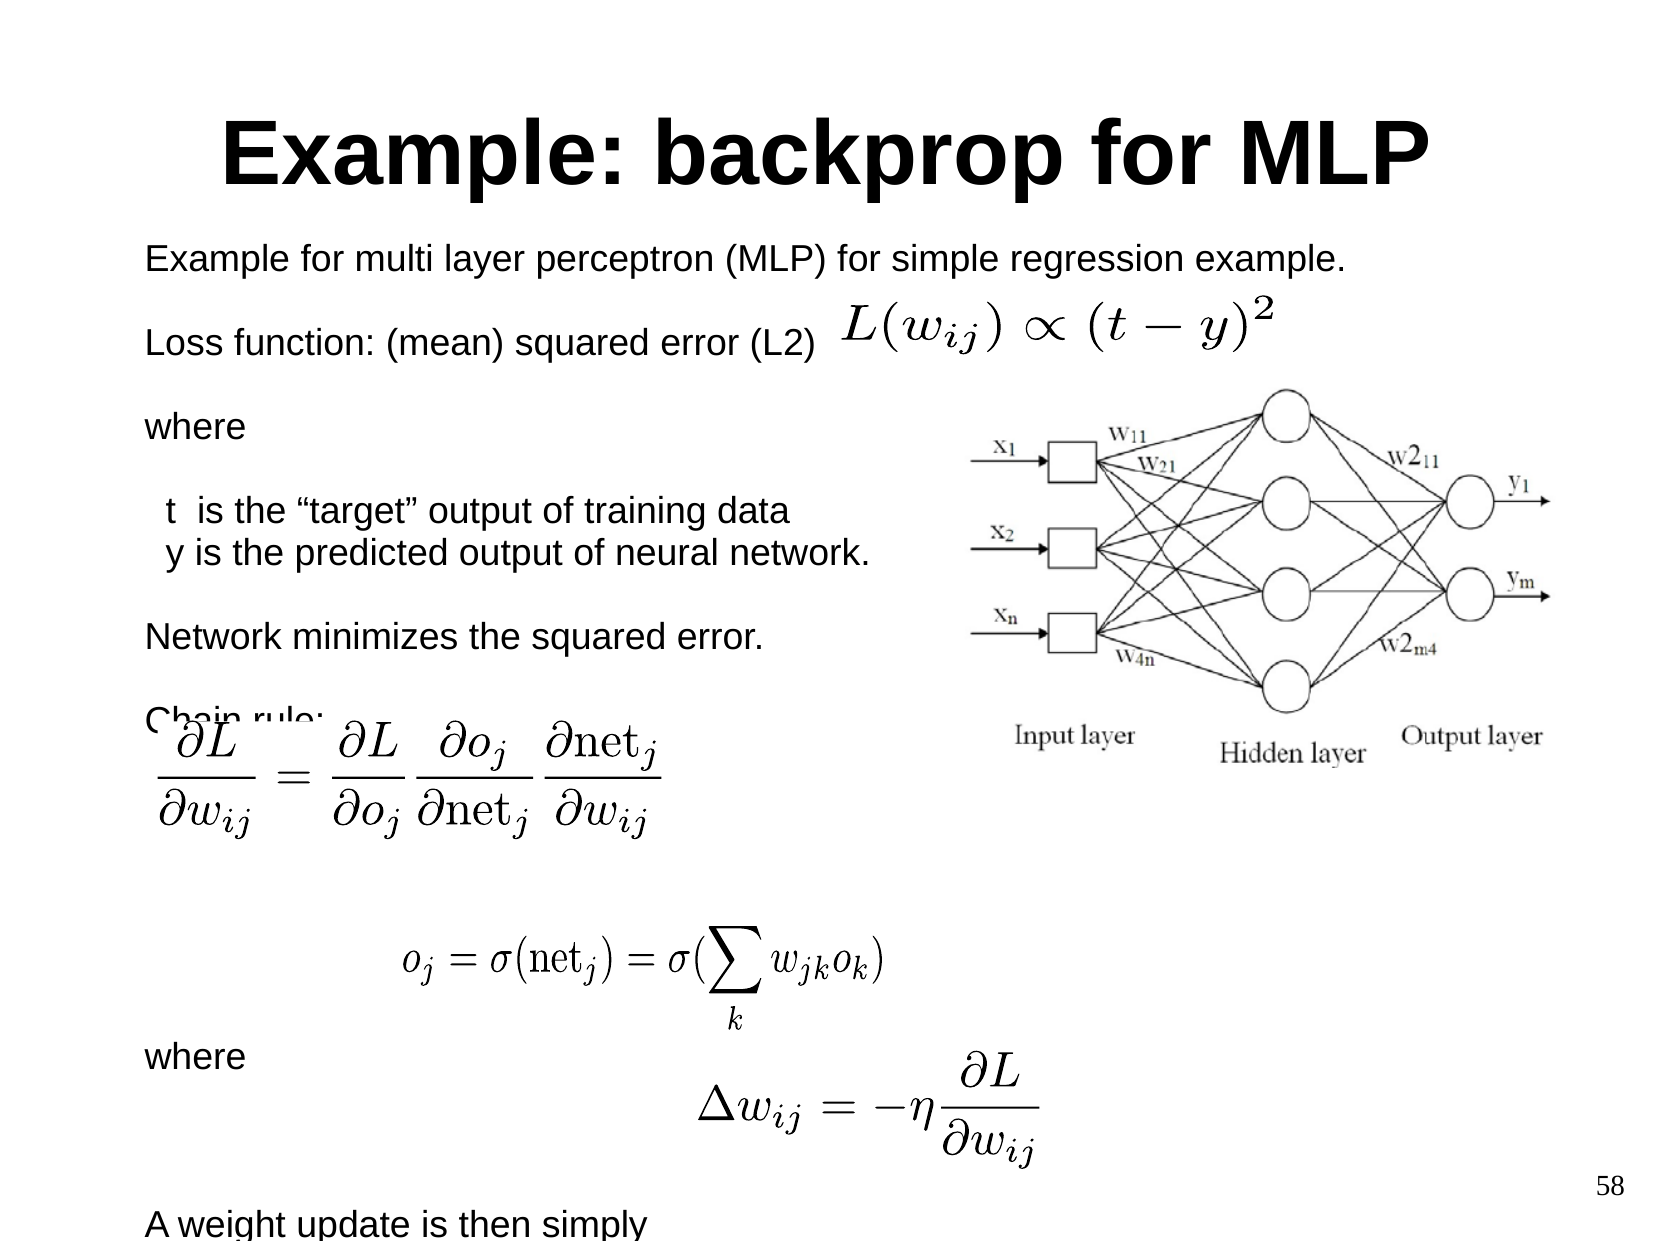

# Example: backprop for MLP
Example for multi layer perceptron (MLP) for simple regression example.
Loss function: (mean) squared error (L2)
where
 t is the “target” output of training data
 y is the predicted output of neural network.
Network minimizes the squared error.
Chain rule:
where
A weight update is then simply
58